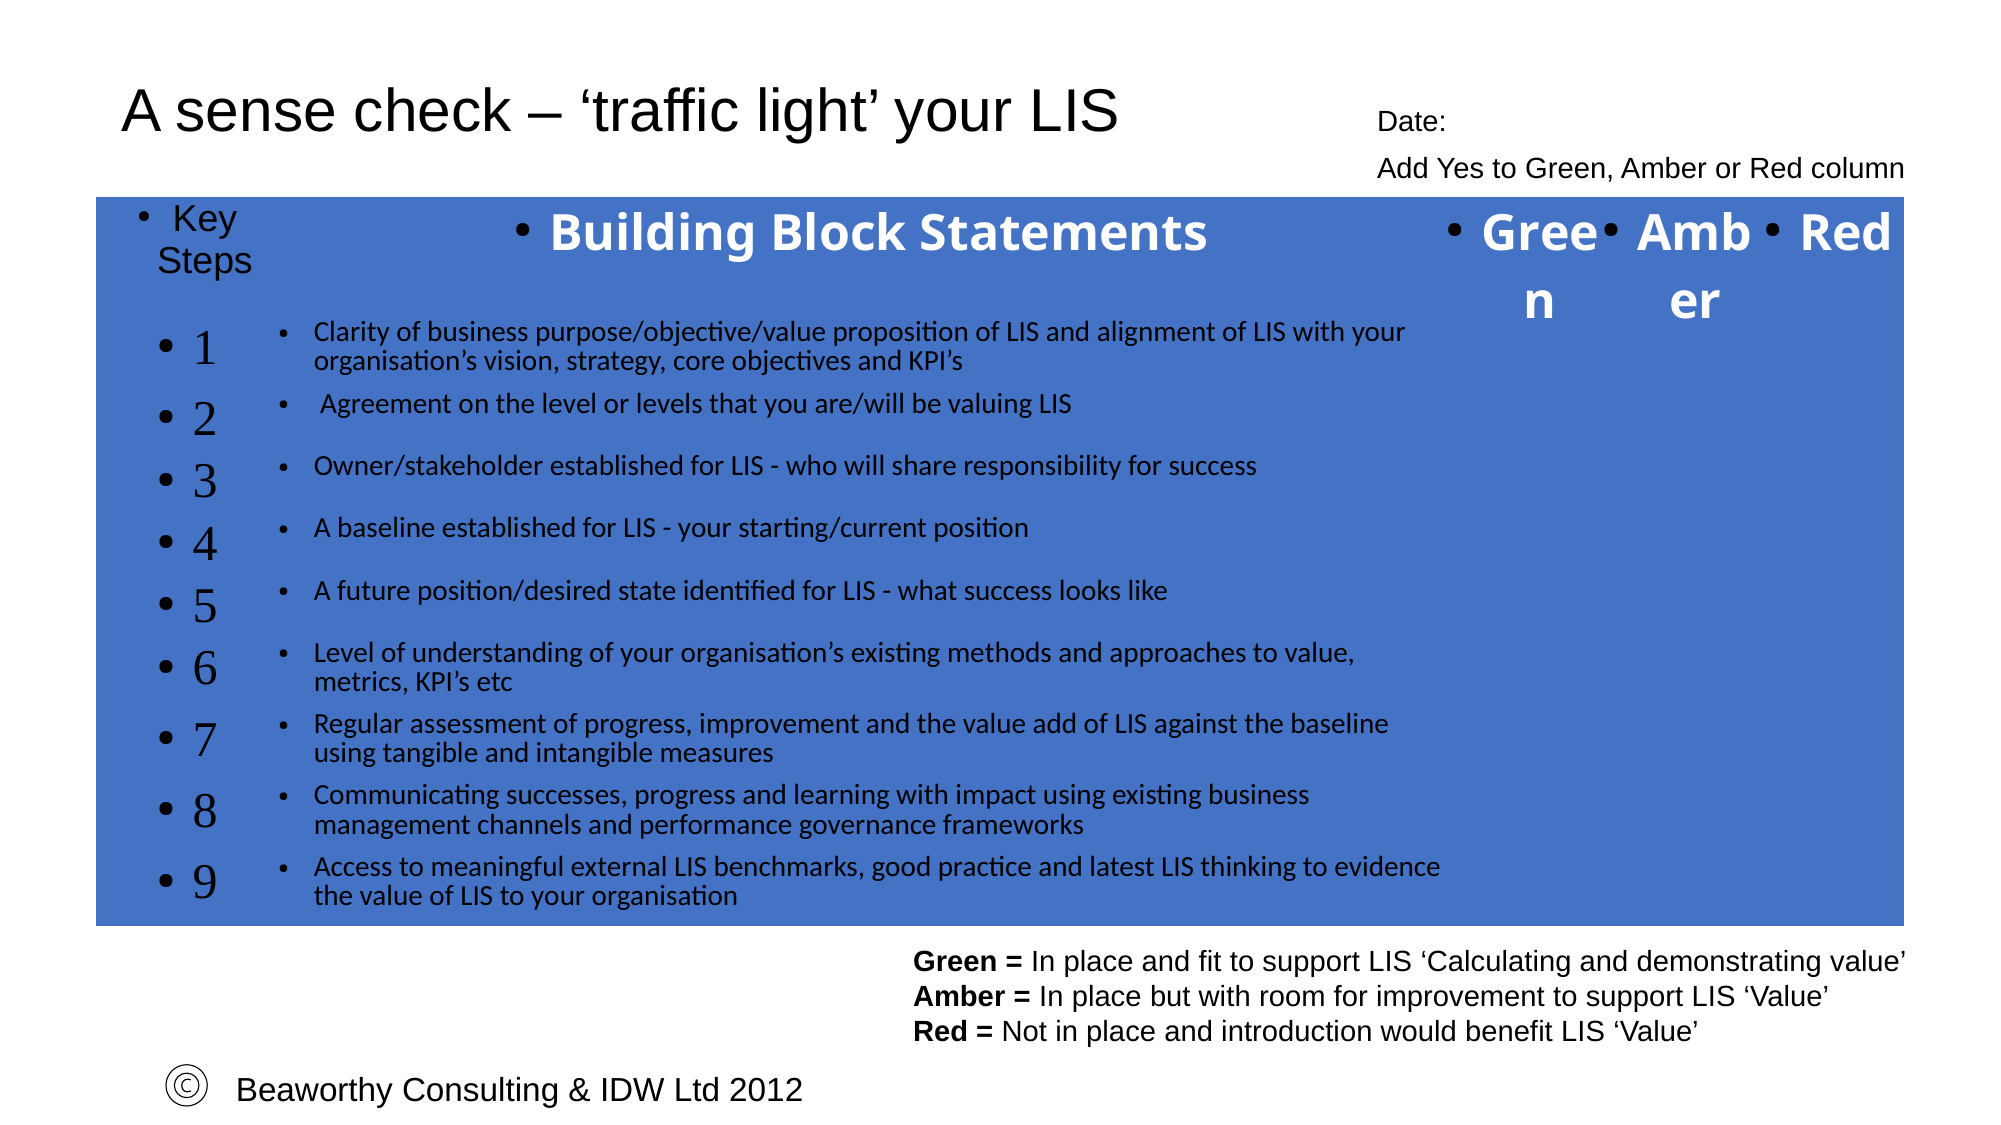

Date:
Add Yes to Green, Amber or Red column
# A sense check – ‘traffic light’ your LIS
| Key Steps | Building Block Statements | Green | Amber | Red |
| --- | --- | --- | --- | --- |
| 1 | Clarity of business purpose/objective/value proposition of LIS and alignment of LIS with your organisation’s vision, strategy, core objectives and KPI’s | | | |
| 2 | Agreement on the level or levels that you are/will be valuing LIS | | | |
| 3 | Owner/stakeholder established for LIS - who will share responsibility for success | | | |
| 4 | A baseline established for LIS - your starting/current position | | | |
| 5 | A future position/desired state identified for LIS - what success looks like | | | |
| 6 | Level of understanding of your organisation’s existing methods and approaches to value, metrics, KPI’s etc | | | |
| 7 | Regular assessment of progress, improvement and the value add of LIS against the baseline using tangible and intangible measures | | | |
| 8 | Communicating successes, progress and learning with impact using existing business management channels and performance governance frameworks | | | |
| 9 | Access to meaningful external LIS benchmarks, good practice and latest LIS thinking to evidence the value of LIS to your organisation | | | |
Green = In place and fit to support LIS ‘Calculating and demonstrating value’
Amber = In place but with room for improvement to support LIS ‘Value’
Red = Not in place and introduction would benefit LIS ‘Value’
 Beaworthy Consulting & IDW Ltd 2012